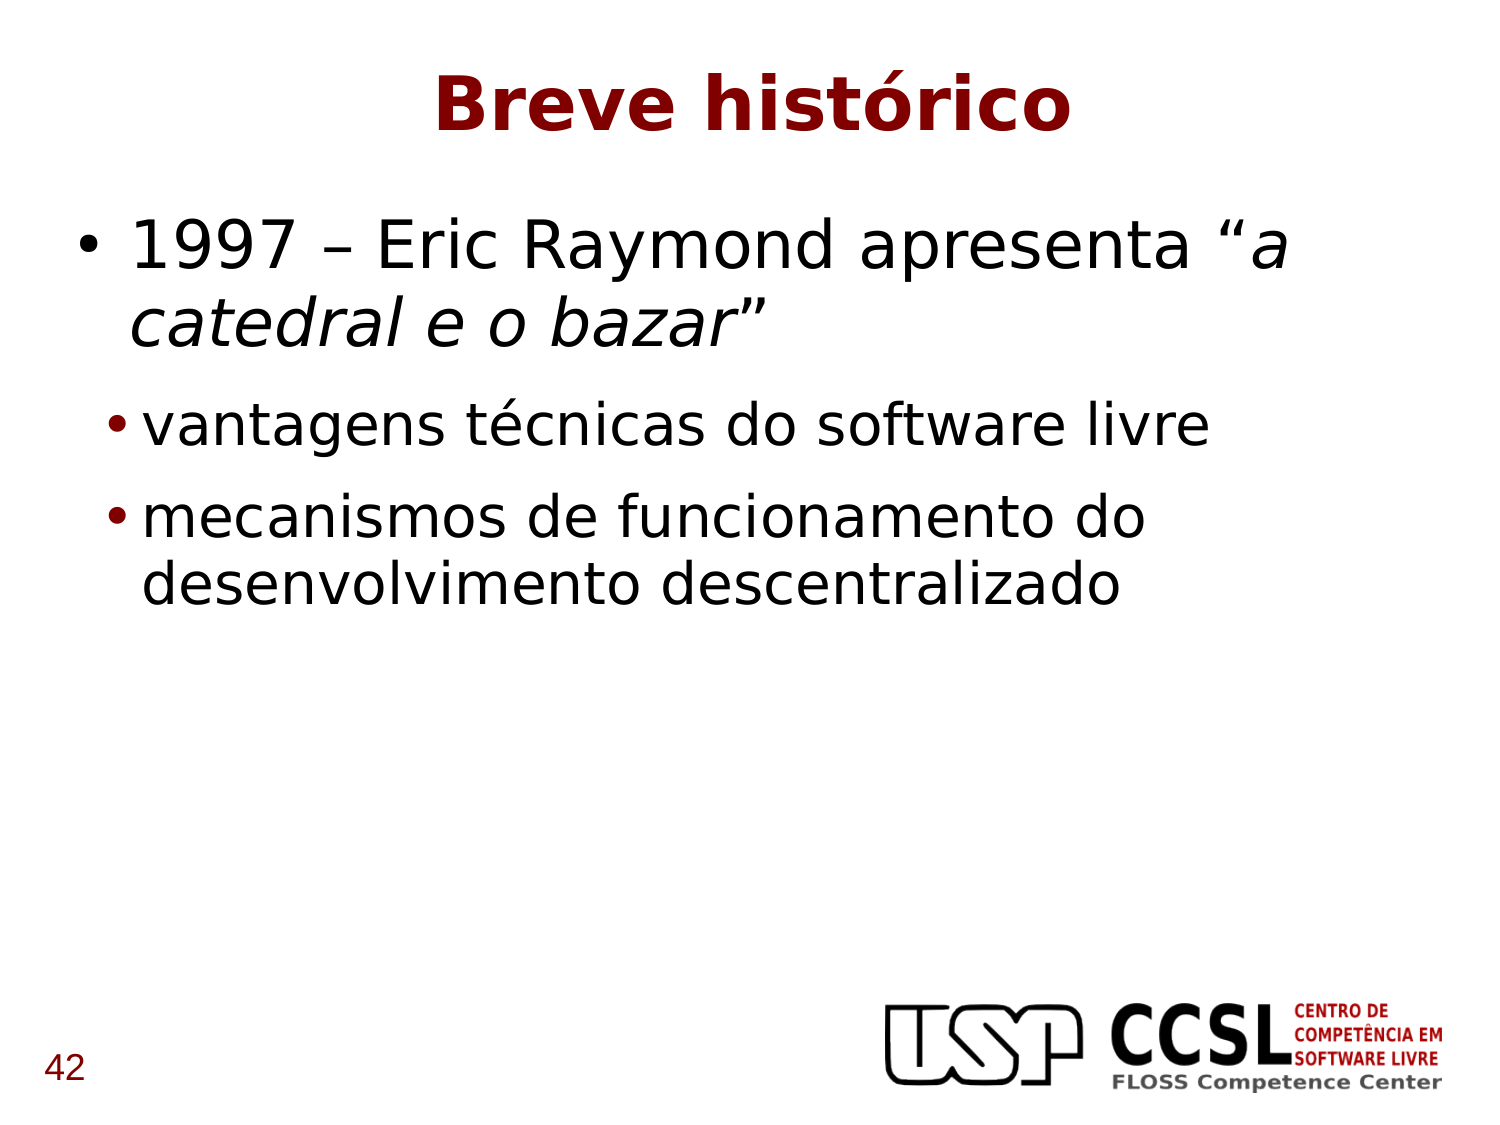

# Breve histórico
1997 – Eric Raymond apresenta “a catedral e o bazar”
vantagens técnicas do software livre
mecanismos de funcionamento do desenvolvimento descentralizado